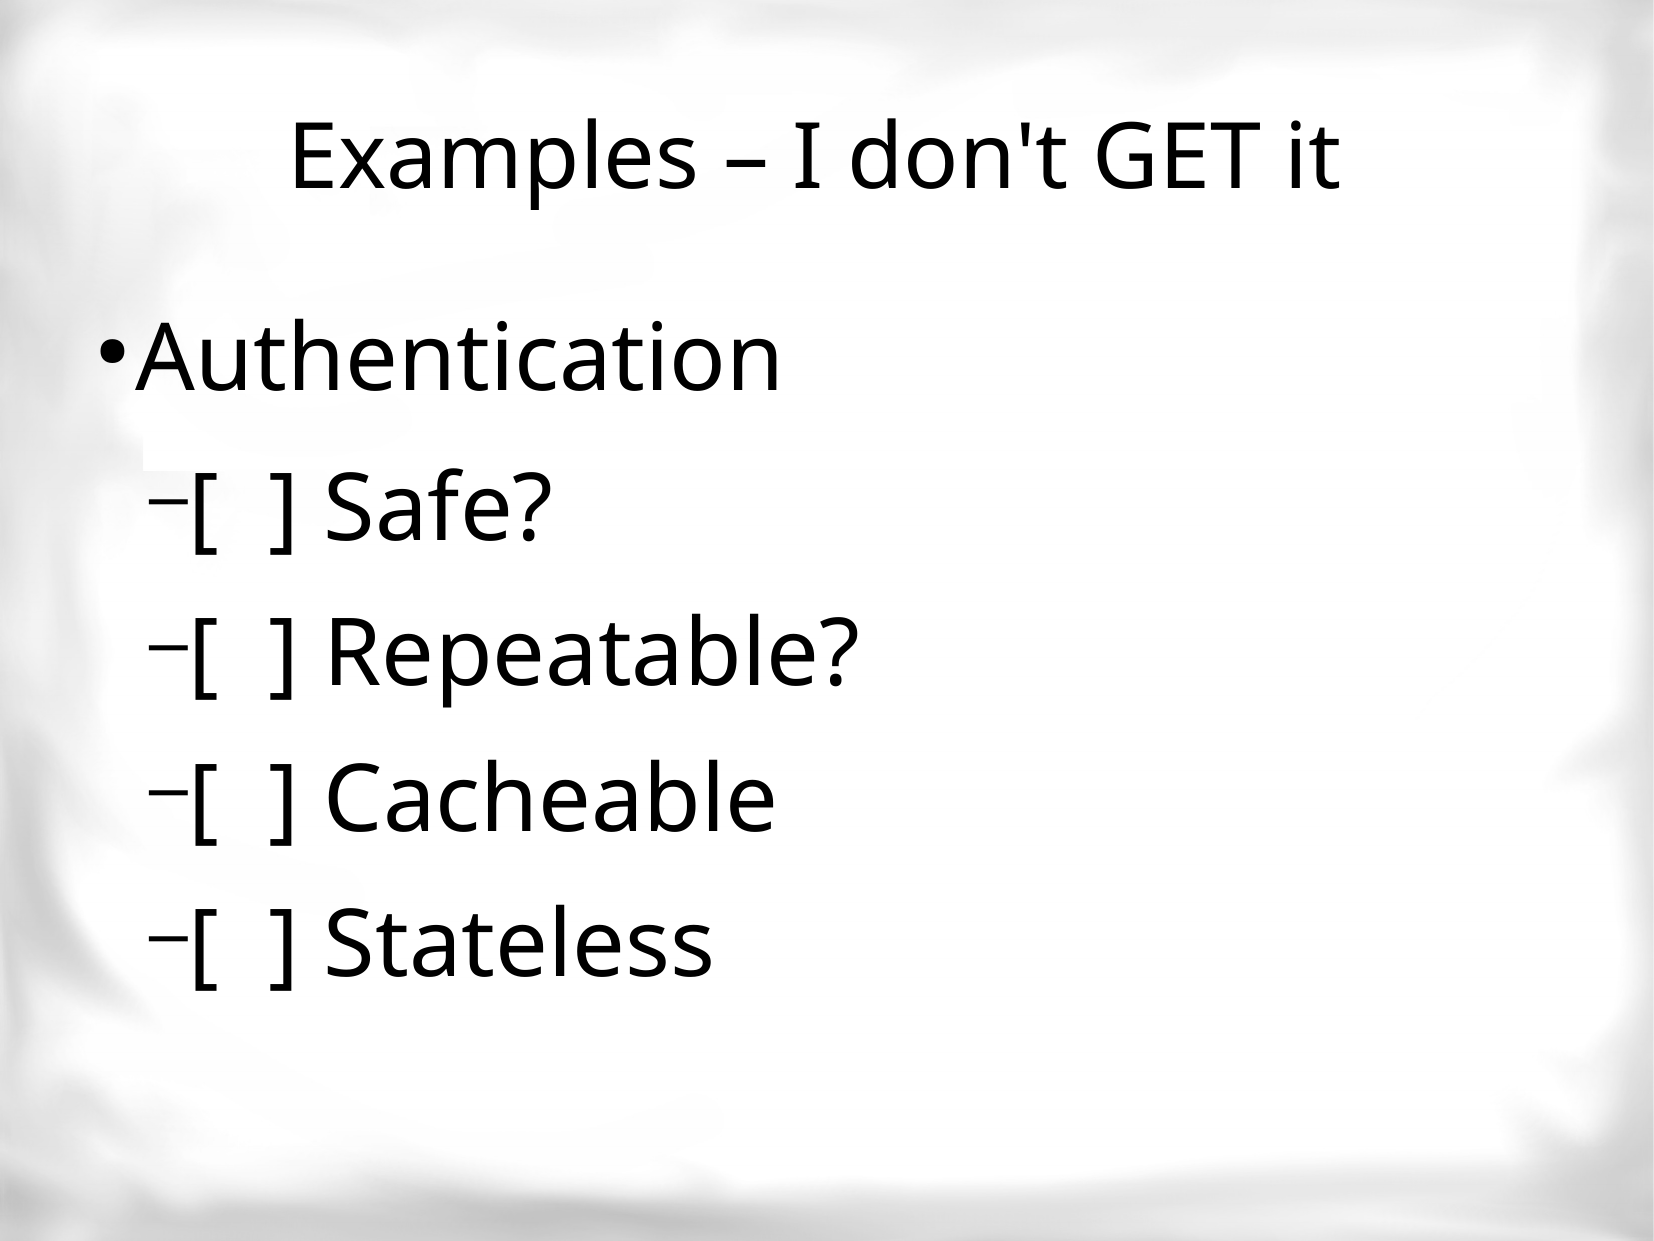

# Examples – I don't GET it
Authentication
[ ] Safe?
[ ] Repeatable?
[ ] Cacheable
[ ] Stateless